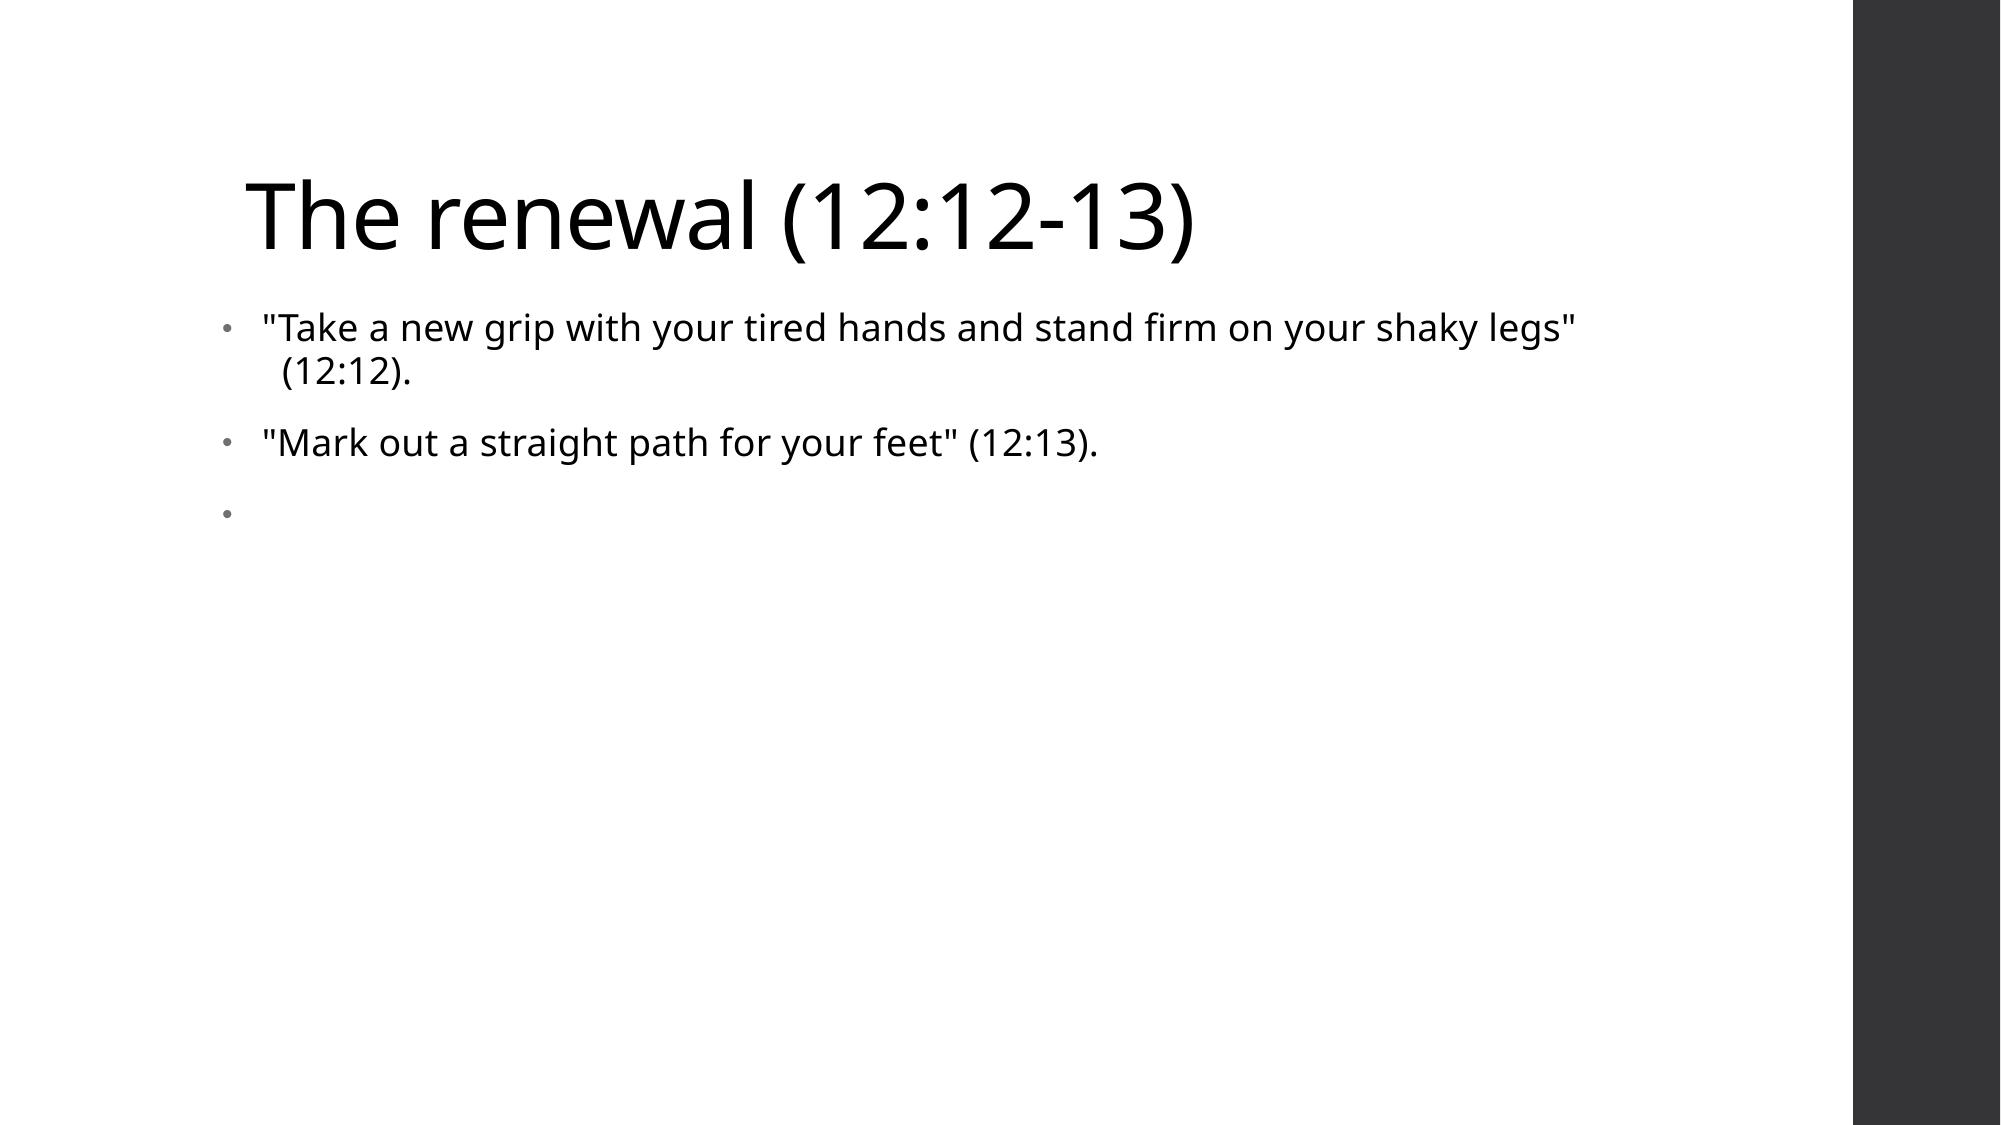

# The renewal (12:12-13)
 "Take a new grip with your tired hands and stand firm on your shaky legs" (12:12).
 "Mark out a straight path for your feet" (12:13).